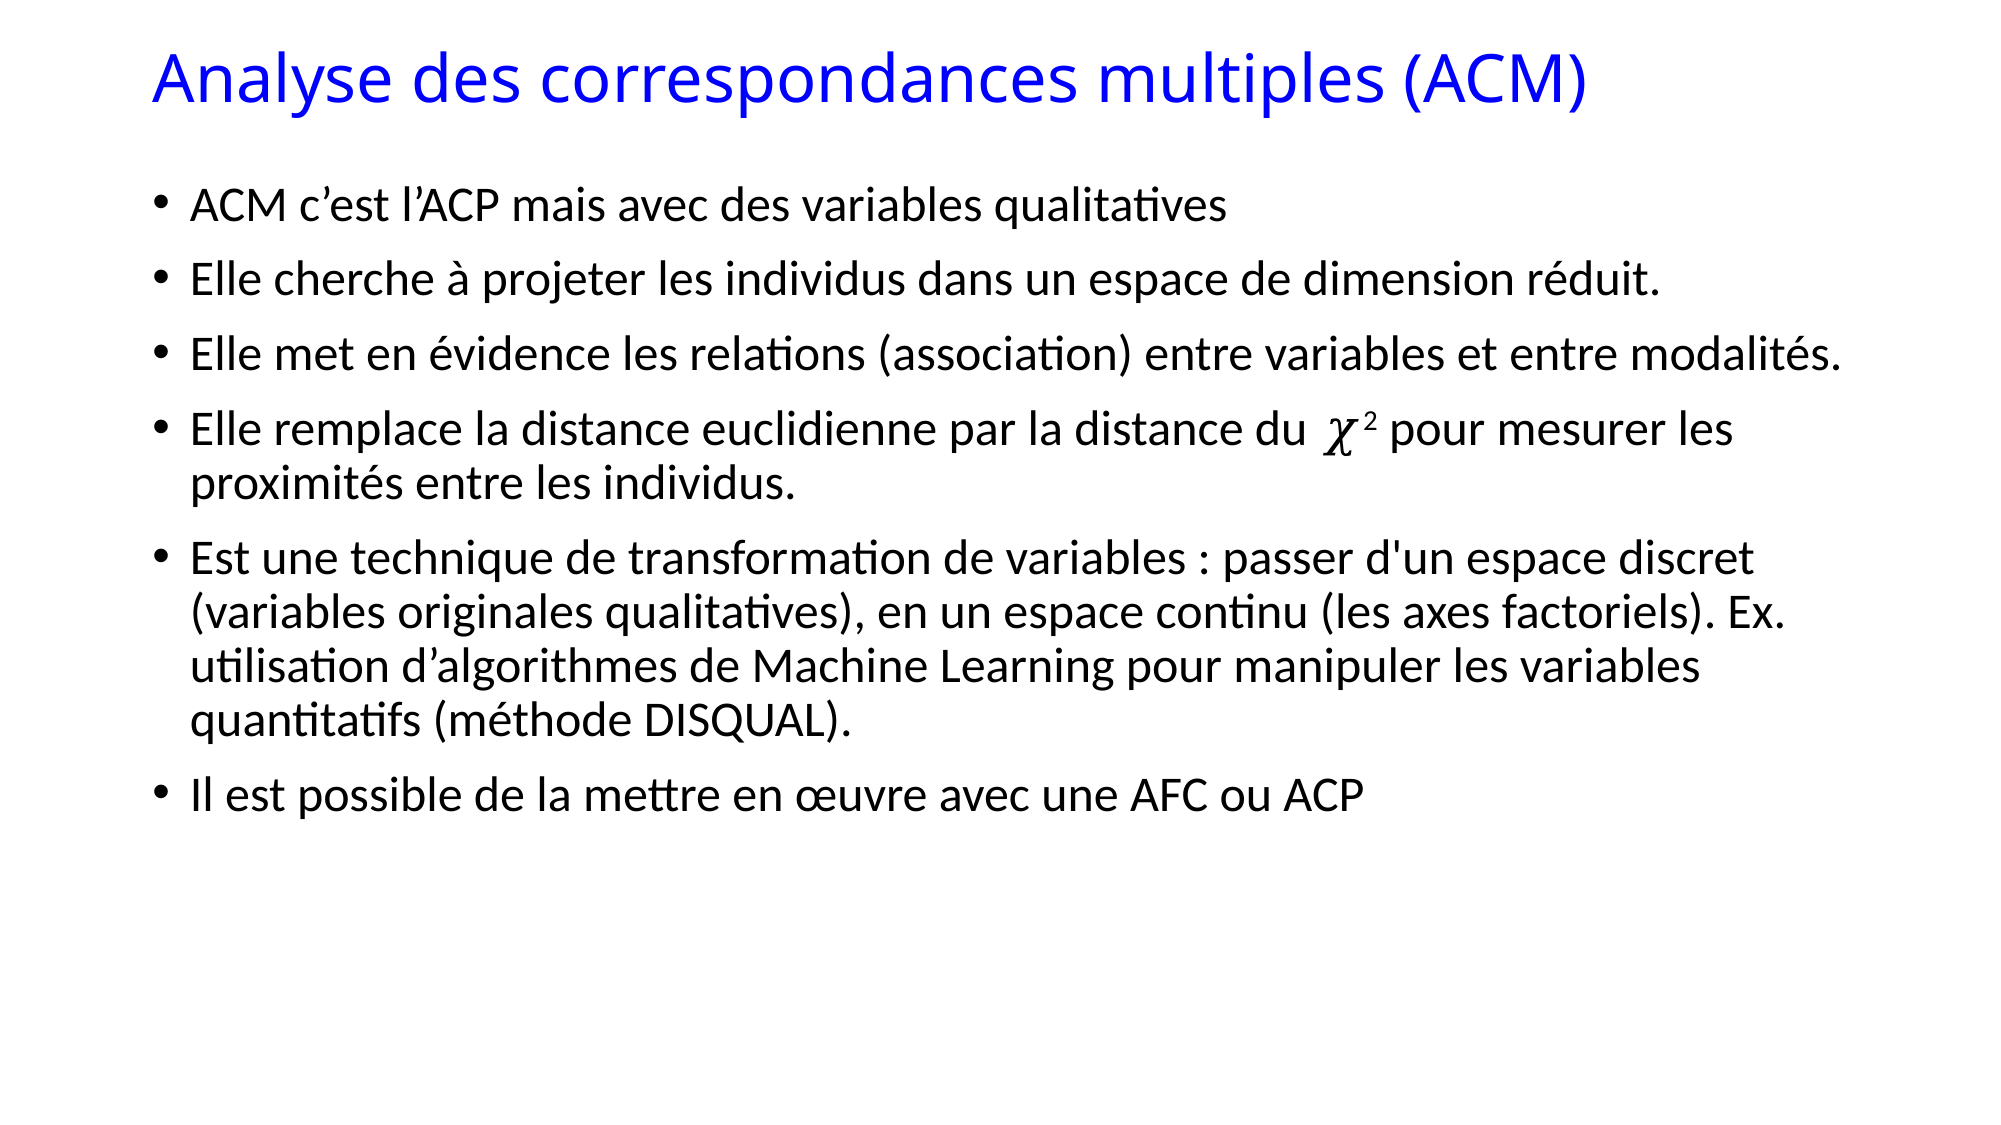

# Analyse des correspondances multiples (ACM)
ACM c’est l’ACP mais avec des variables qualitatives
Elle cherche à projeter les individus dans un espace de dimension réduit.
Elle met en évidence les relations (association) entre variables et entre modalités.
Elle remplace la distance euclidienne par la distance du 𝜒2 pour mesurer les proximités entre les individus.
Est une technique de transformation de variables : passer d'un espace discret (variables originales qualitatives), en un espace continu (les axes factoriels). Ex. utilisation d’algorithmes de Machine Learning pour manipuler les variables quantitatifs (méthode DISQUAL).
Il est possible de la mettre en œuvre avec une AFC ou ACP